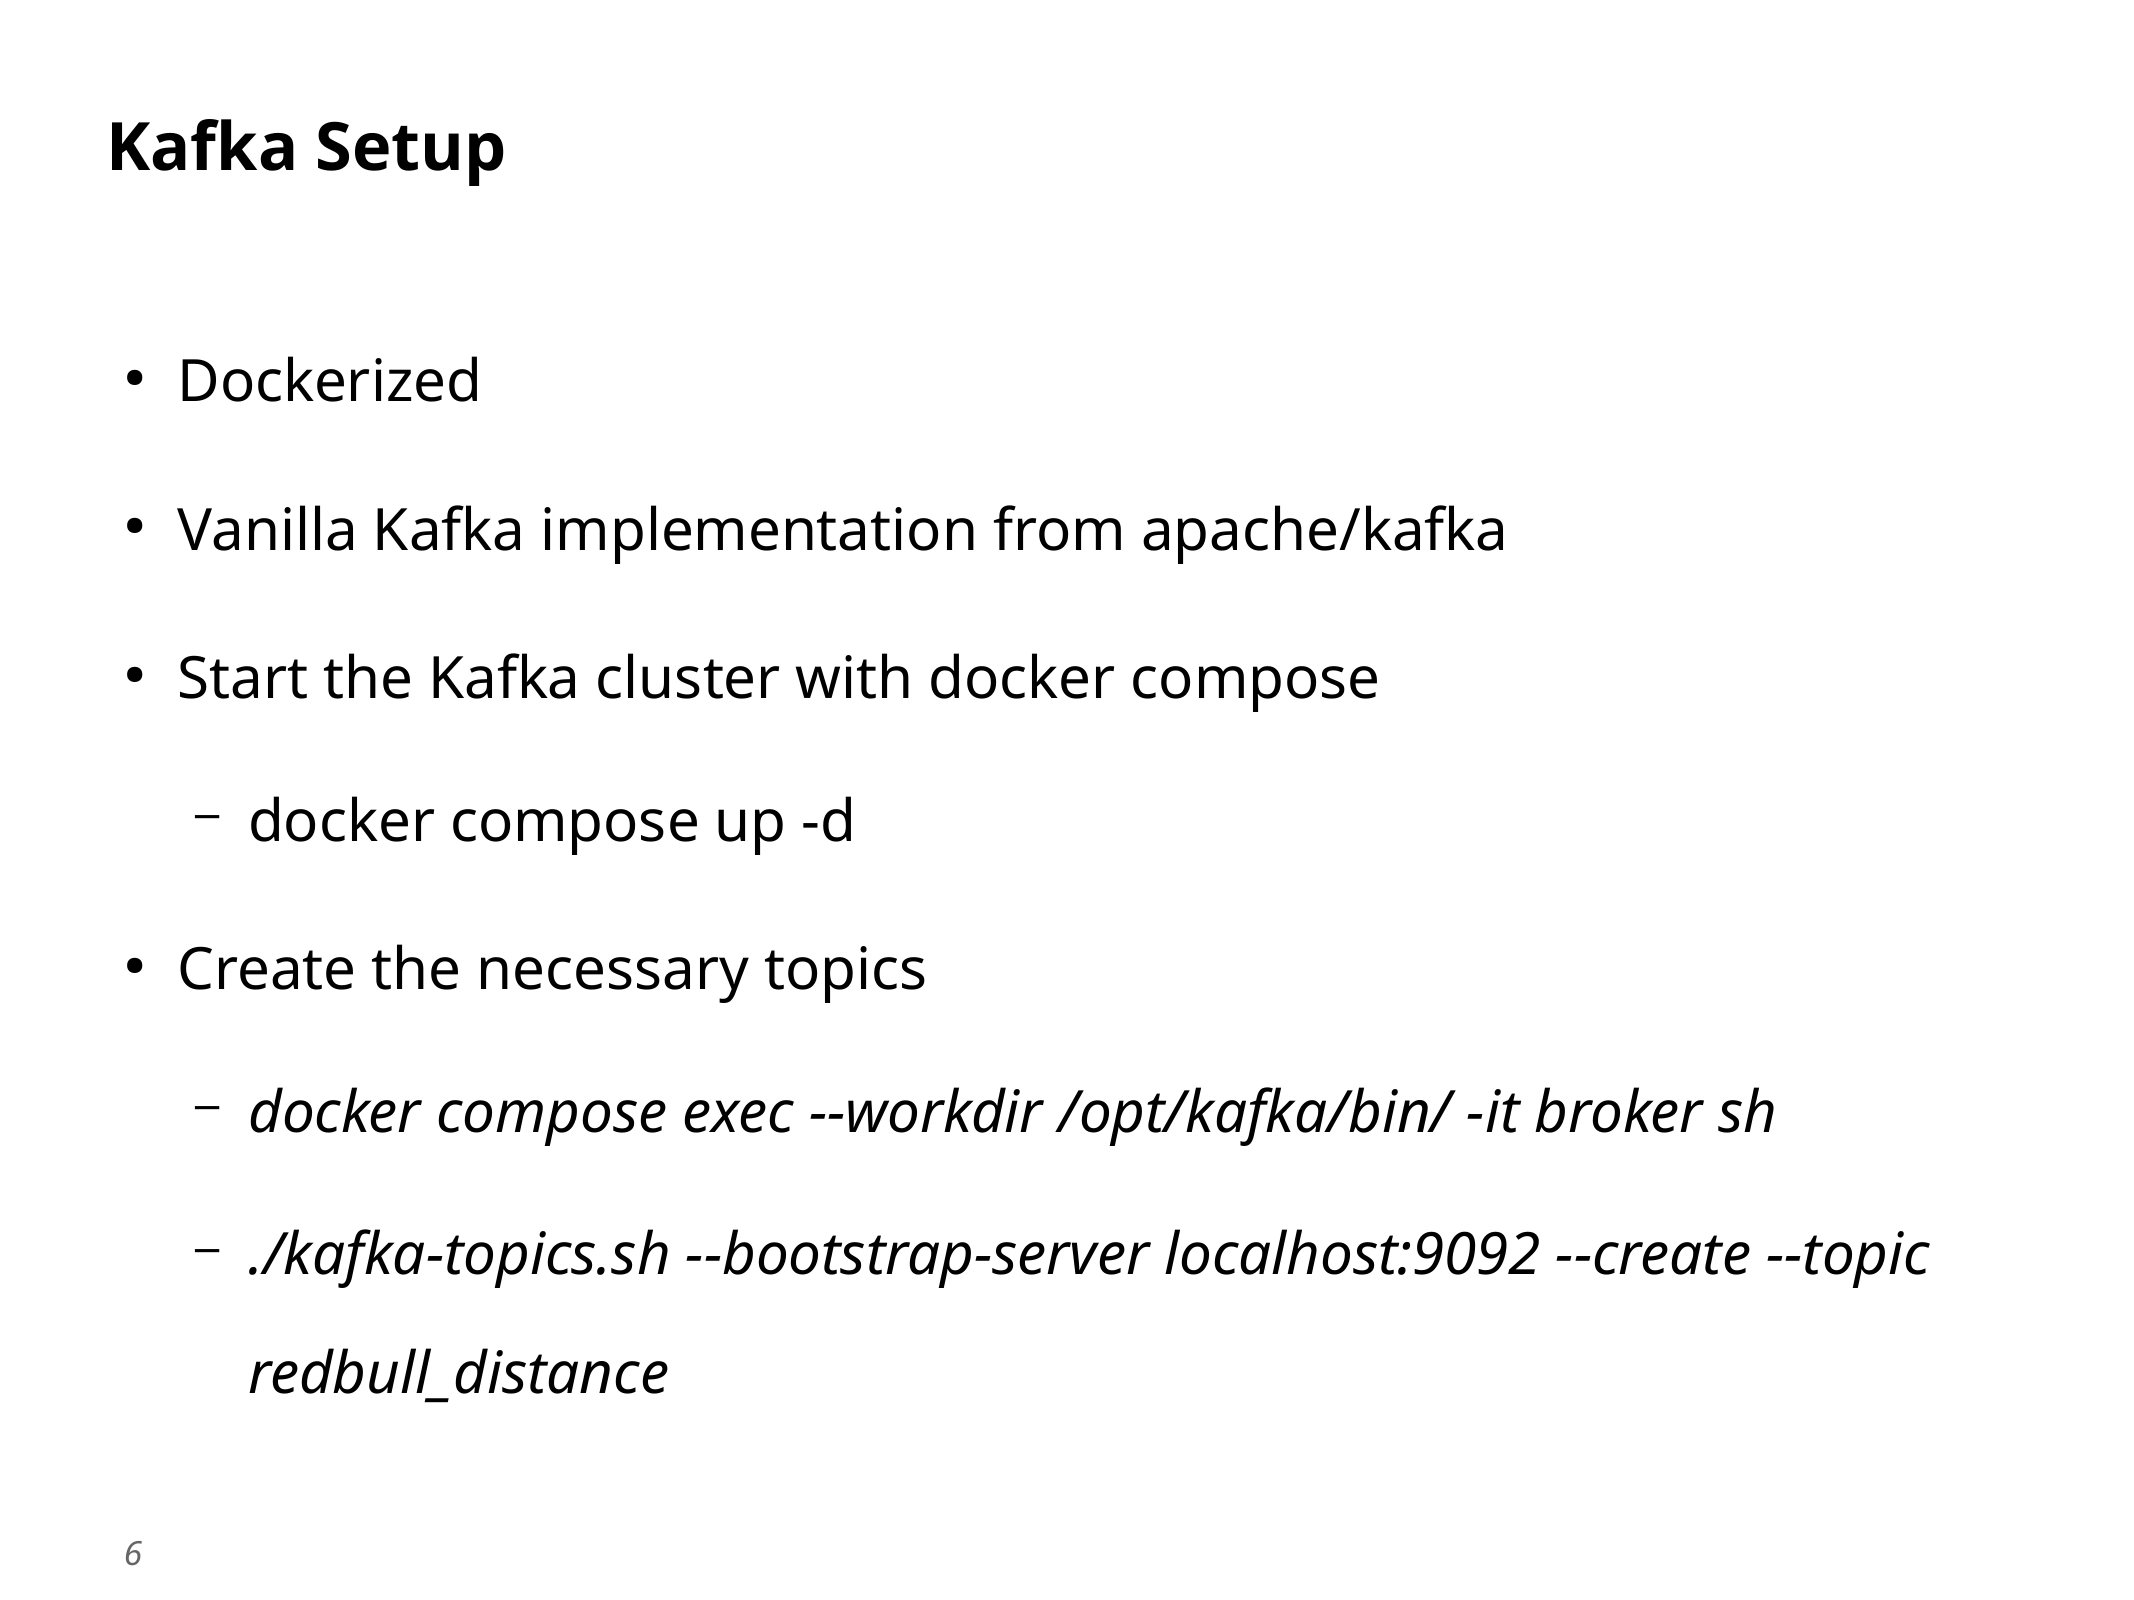

# Kafka Setup
Dockerized
Vanilla Kafka implementation from apache/kafka
Start the Kafka cluster with docker compose
docker compose up -d
Create the necessary topics
docker compose exec --workdir /opt/kafka/bin/ -it broker sh
./kafka-topics.sh --bootstrap-server localhost:9092 --create --topic redbull_distance